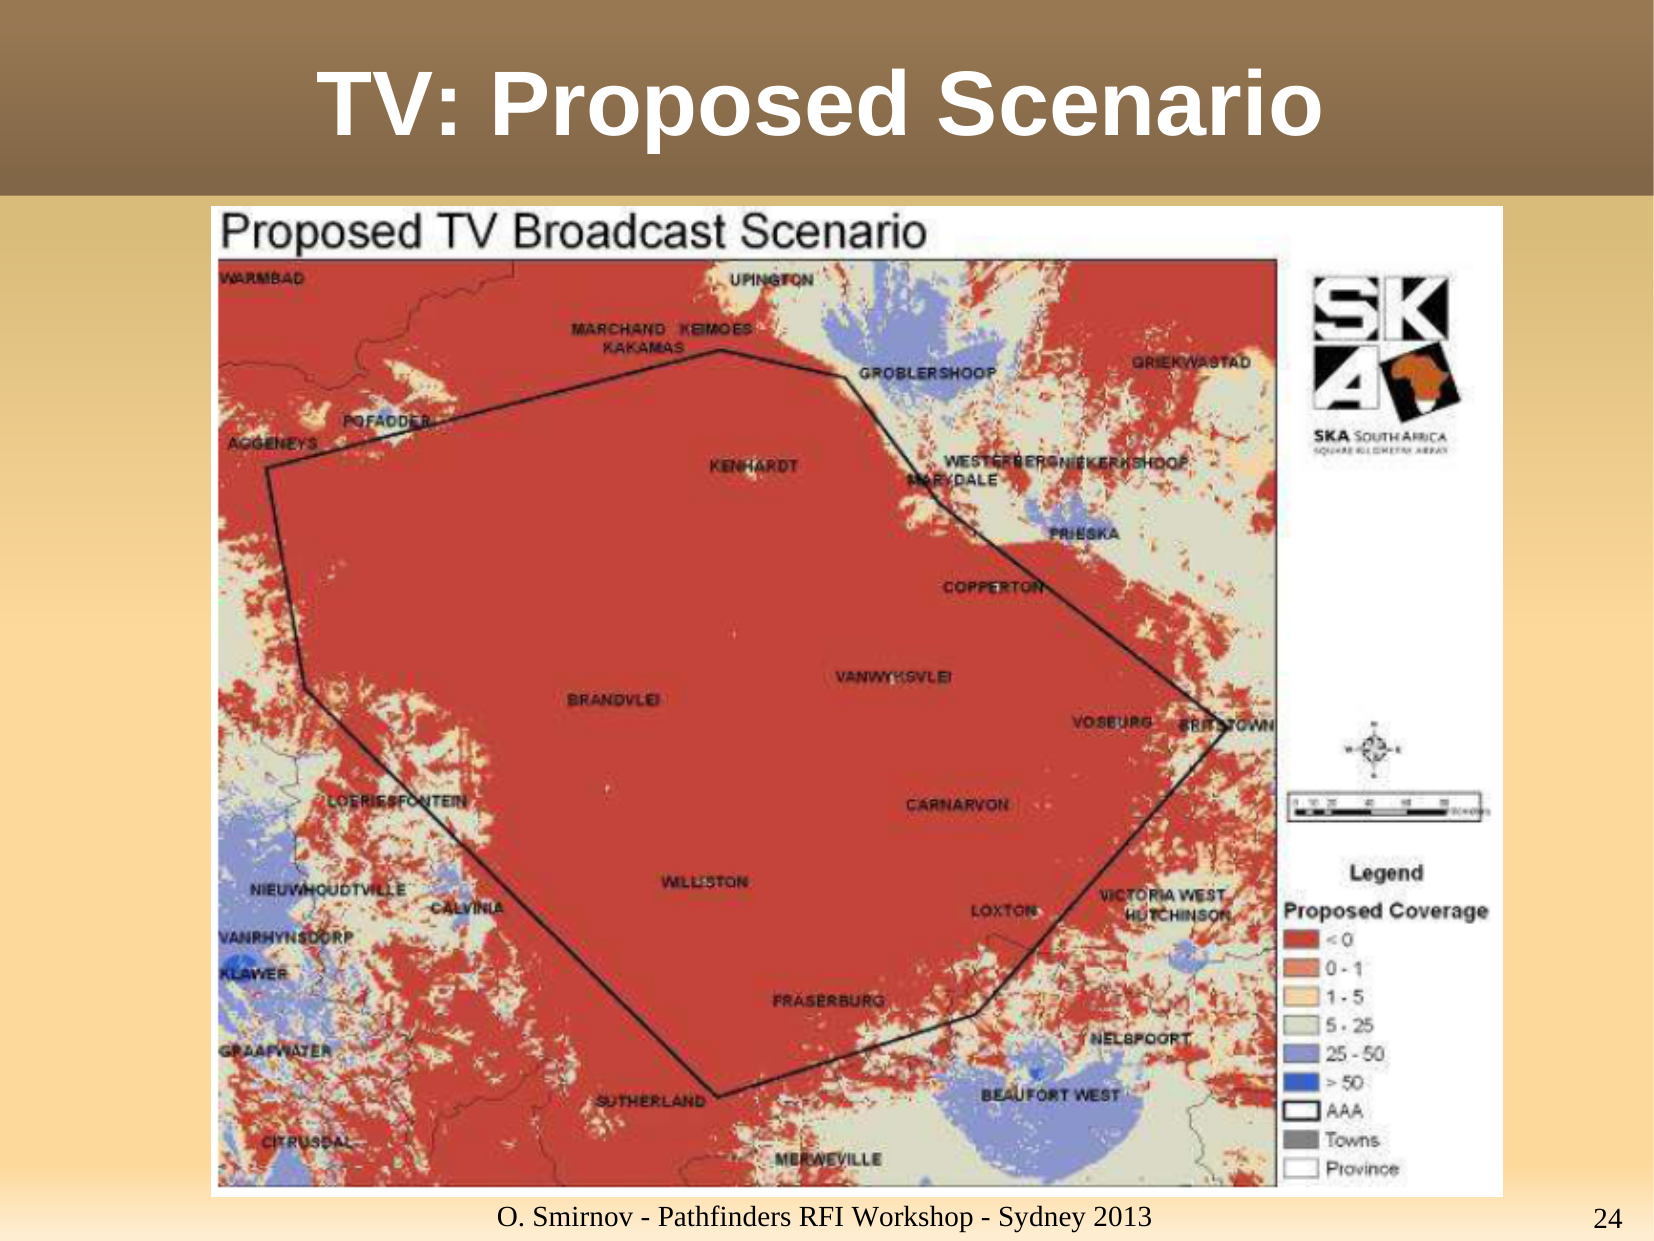

# TV: Proposed Scenario
O. Smirnov - Pathfinders RFI Workshop - Sydney 2013
24